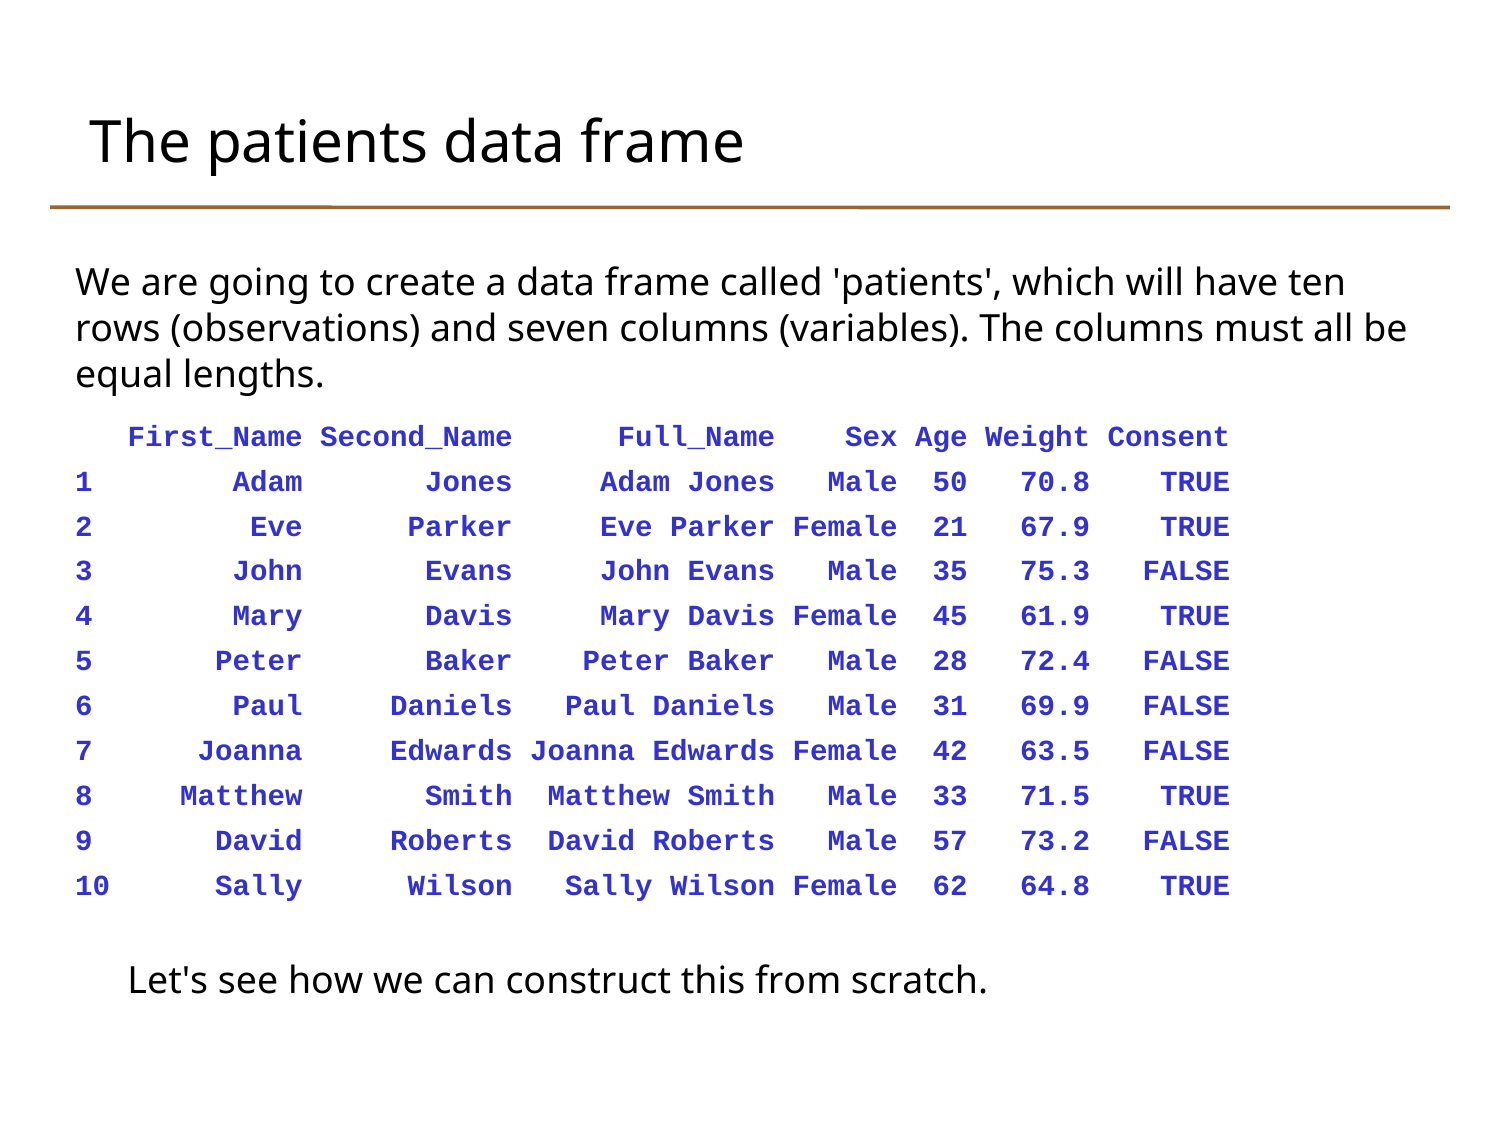

The patients data frame
We are going to create a data frame called 'patients', which will have ten rows (observations) and seven columns (variables). The columns must all be equal lengths.
 First_Name Second_Name Full_Name Sex Age Weight Consent
1 Adam Jones Adam Jones Male 50 70.8 TRUE
2 Eve Parker Eve Parker Female 21 67.9 TRUE
3 John Evans John Evans Male 35 75.3 FALSE
4 Mary Davis Mary Davis Female 45 61.9 TRUE
5 Peter Baker Peter Baker Male 28 72.4 FALSE
6 Paul Daniels Paul Daniels Male 31 69.9 FALSE
7 Joanna Edwards Joanna Edwards Female 42 63.5 FALSE
8 Matthew Smith Matthew Smith Male 33 71.5 TRUE
9 David Roberts David Roberts Male 57 73.2 FALSE
10 Sally Wilson Sally Wilson Female 62 64.8 TRUE
Let's see how we can construct this from scratch.